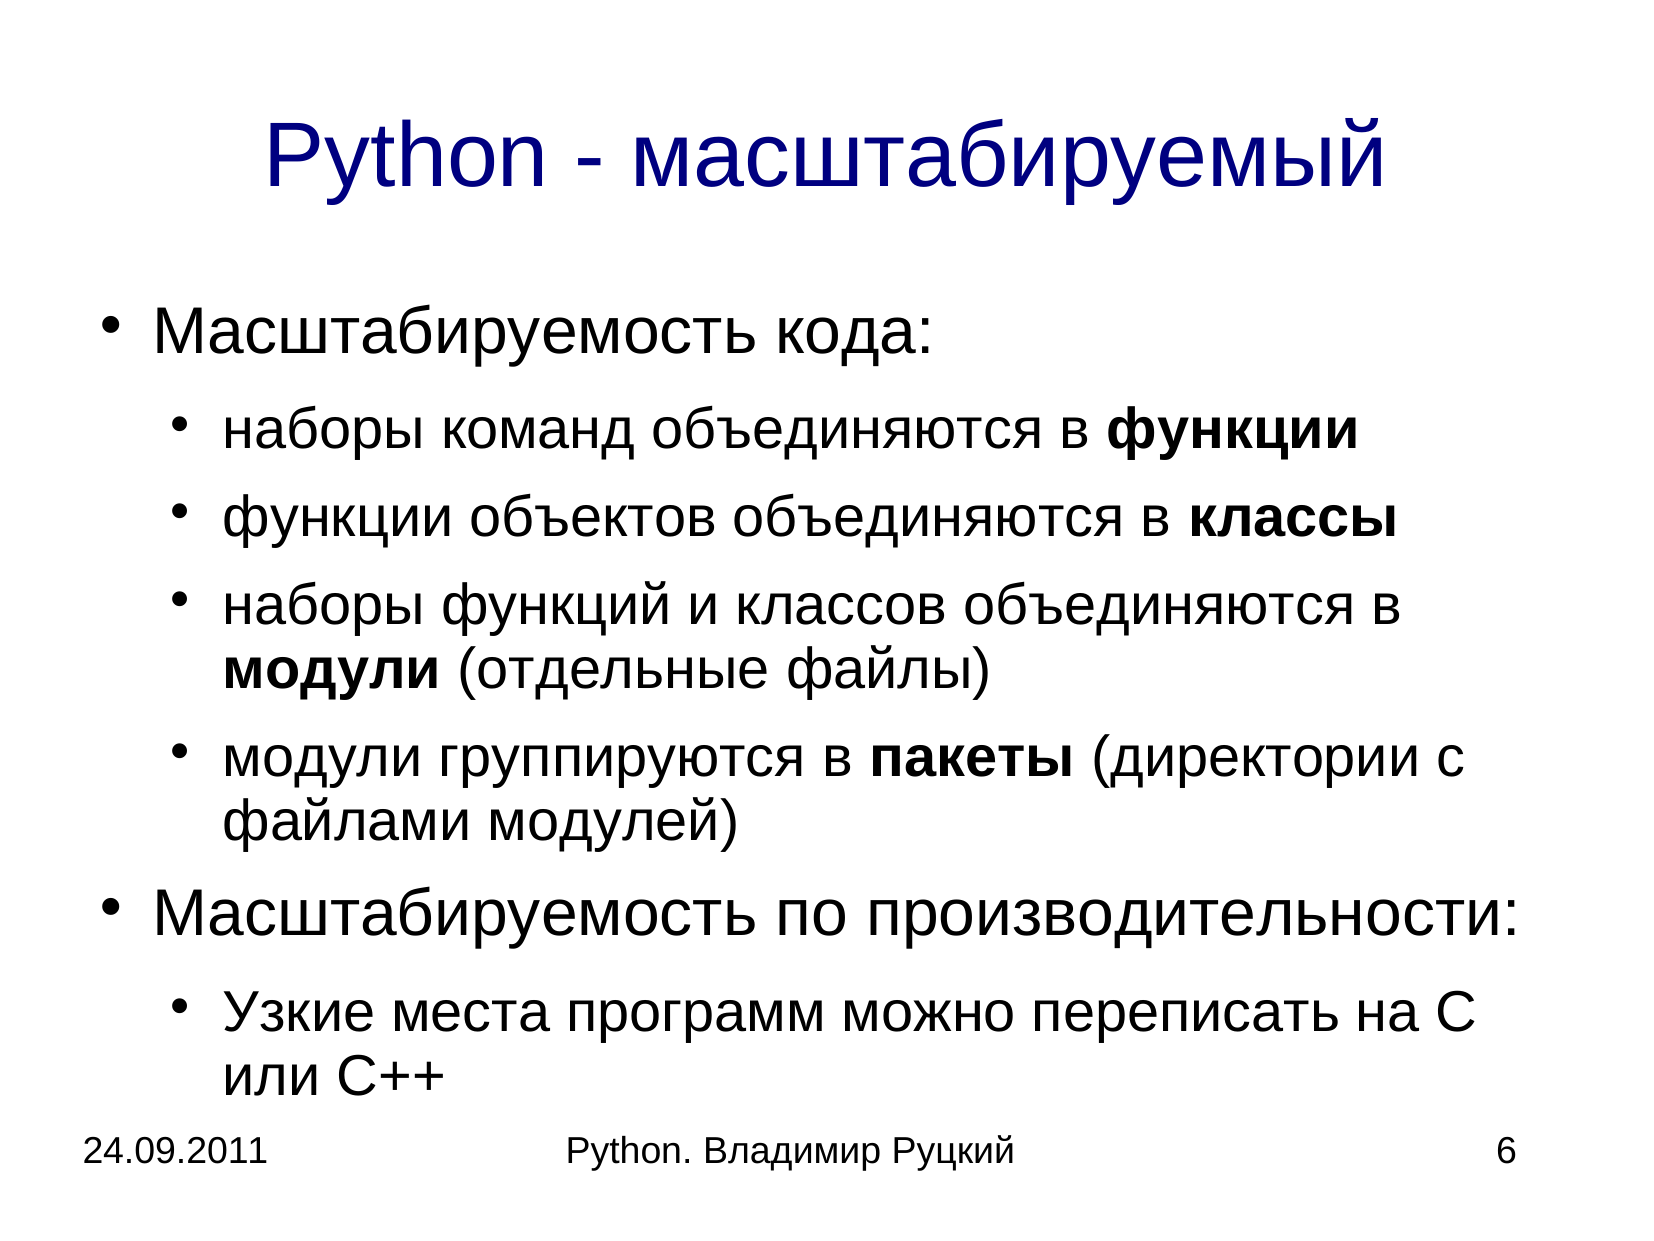

# Python - масштабируемый
Масштабируемость кода:
наборы команд объединяются в функции
функции объектов объединяются в классы
наборы функций и классов объединяются в модули (отдельные файлы)
модули группируются в пакеты (директории с файлами модулей)
Масштабируемость по производительности:
Узкие места программ можно переписать на C или C++
24.09.2011
Python. Владимир Руцкий
6